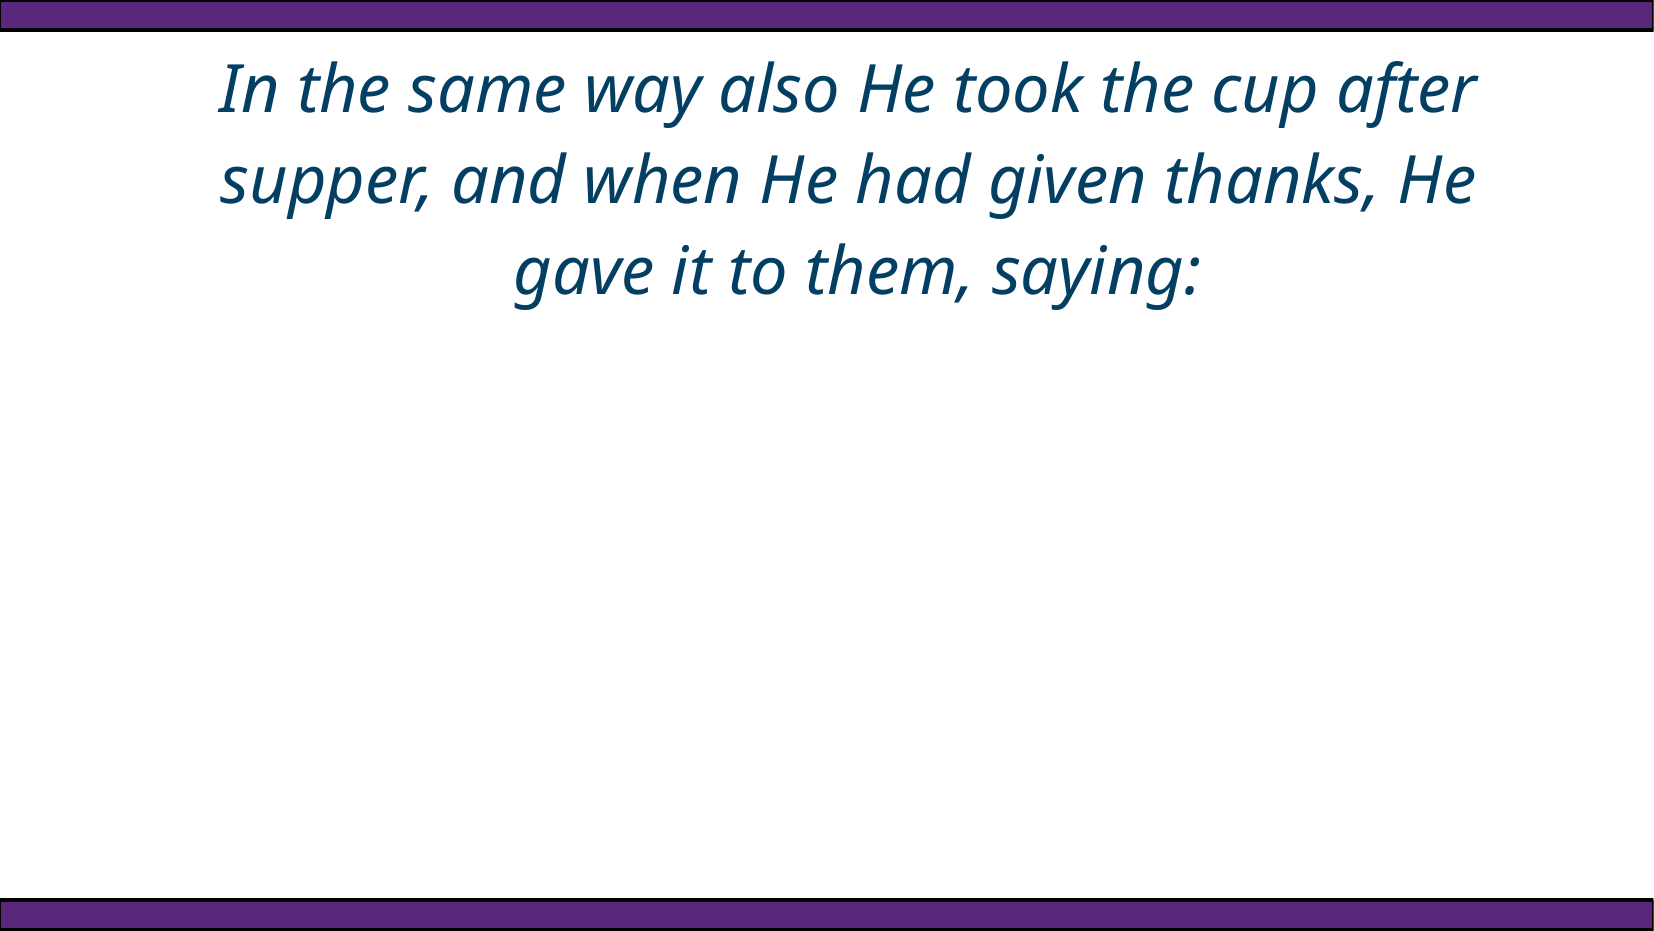

In the same way also He took the cup after
 supper, and when He had given thanks, He
 gave it to them, saying: